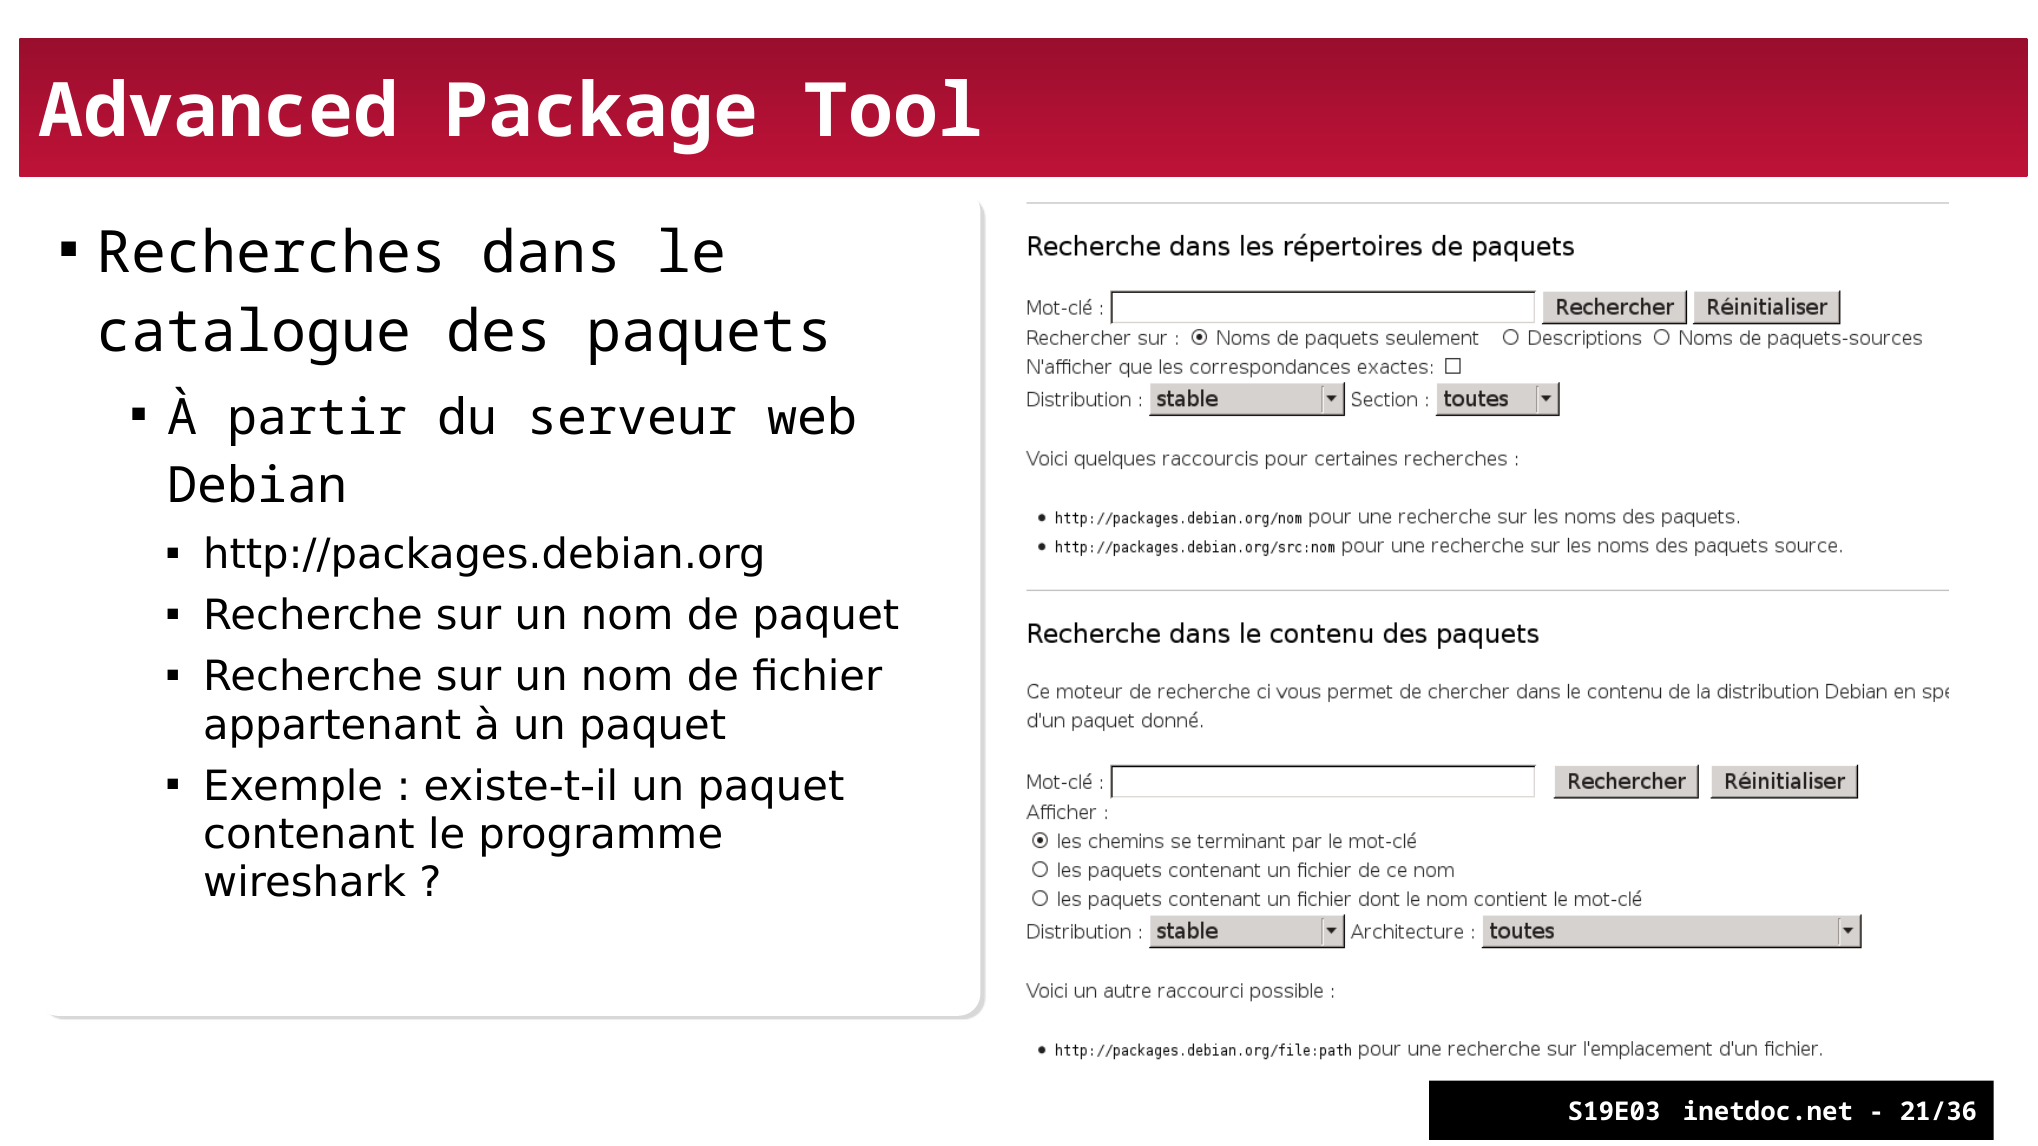

Advanced Package Tool
Recherches dans le catalogue des paquets
À partir du serveur web Debian
http://packages.debian.org
Recherche sur un nom de paquet
Recherche sur un nom de fichier appartenant à un paquet
Exemple : existe-t-il un paquet contenant le programme wireshark ?
S19E03	inetdoc.net - /36